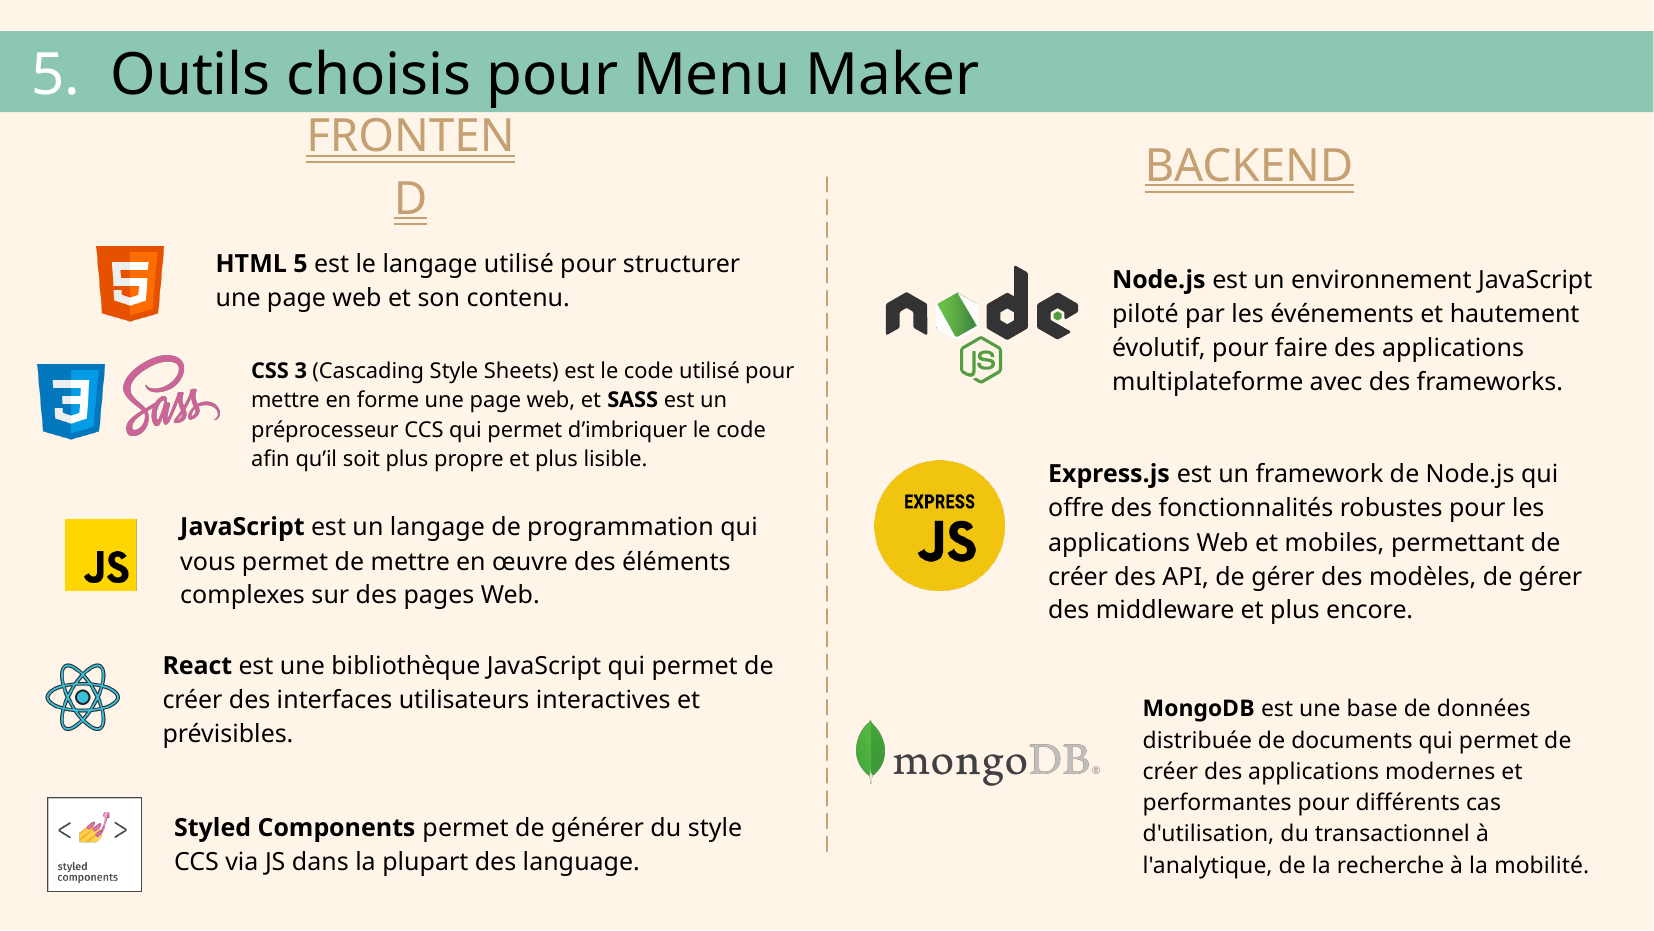

# 5. Outils choisis pour Menu Maker
FRONTEND
BACKEND
HTML 5 est le langage utilisé pour structurer une page web et son contenu.
Node.js est un environnement JavaScript piloté par les événements et hautement évolutif, pour faire des applications multiplateforme avec des frameworks.
CSS 3 (Cascading Style Sheets) est le code utilisé pour mettre en forme une page web, et SASS est un préprocesseur CCS qui permet d’imbriquer le code afin qu’il soit plus propre et plus lisible.
Express.js est un framework de Node.js qui offre des fonctionnalités robustes pour les applications Web et mobiles, permettant de créer des API, de gérer des modèles, de gérer des middleware et plus encore.
JavaScript est un langage de programmation qui vous permet de mettre en œuvre des éléments complexes sur des pages Web.
React est une bibliothèque JavaScript qui permet de créer des interfaces utilisateurs interactives et prévisibles.
MongoDB est une base de données distribuée de documents qui permet de créer des applications modernes et performantes pour différents cas d'utilisation, du transactionnel à l'analytique, de la recherche à la mobilité.
Styled Components permet de générer du style CCS via JS dans la plupart des language.